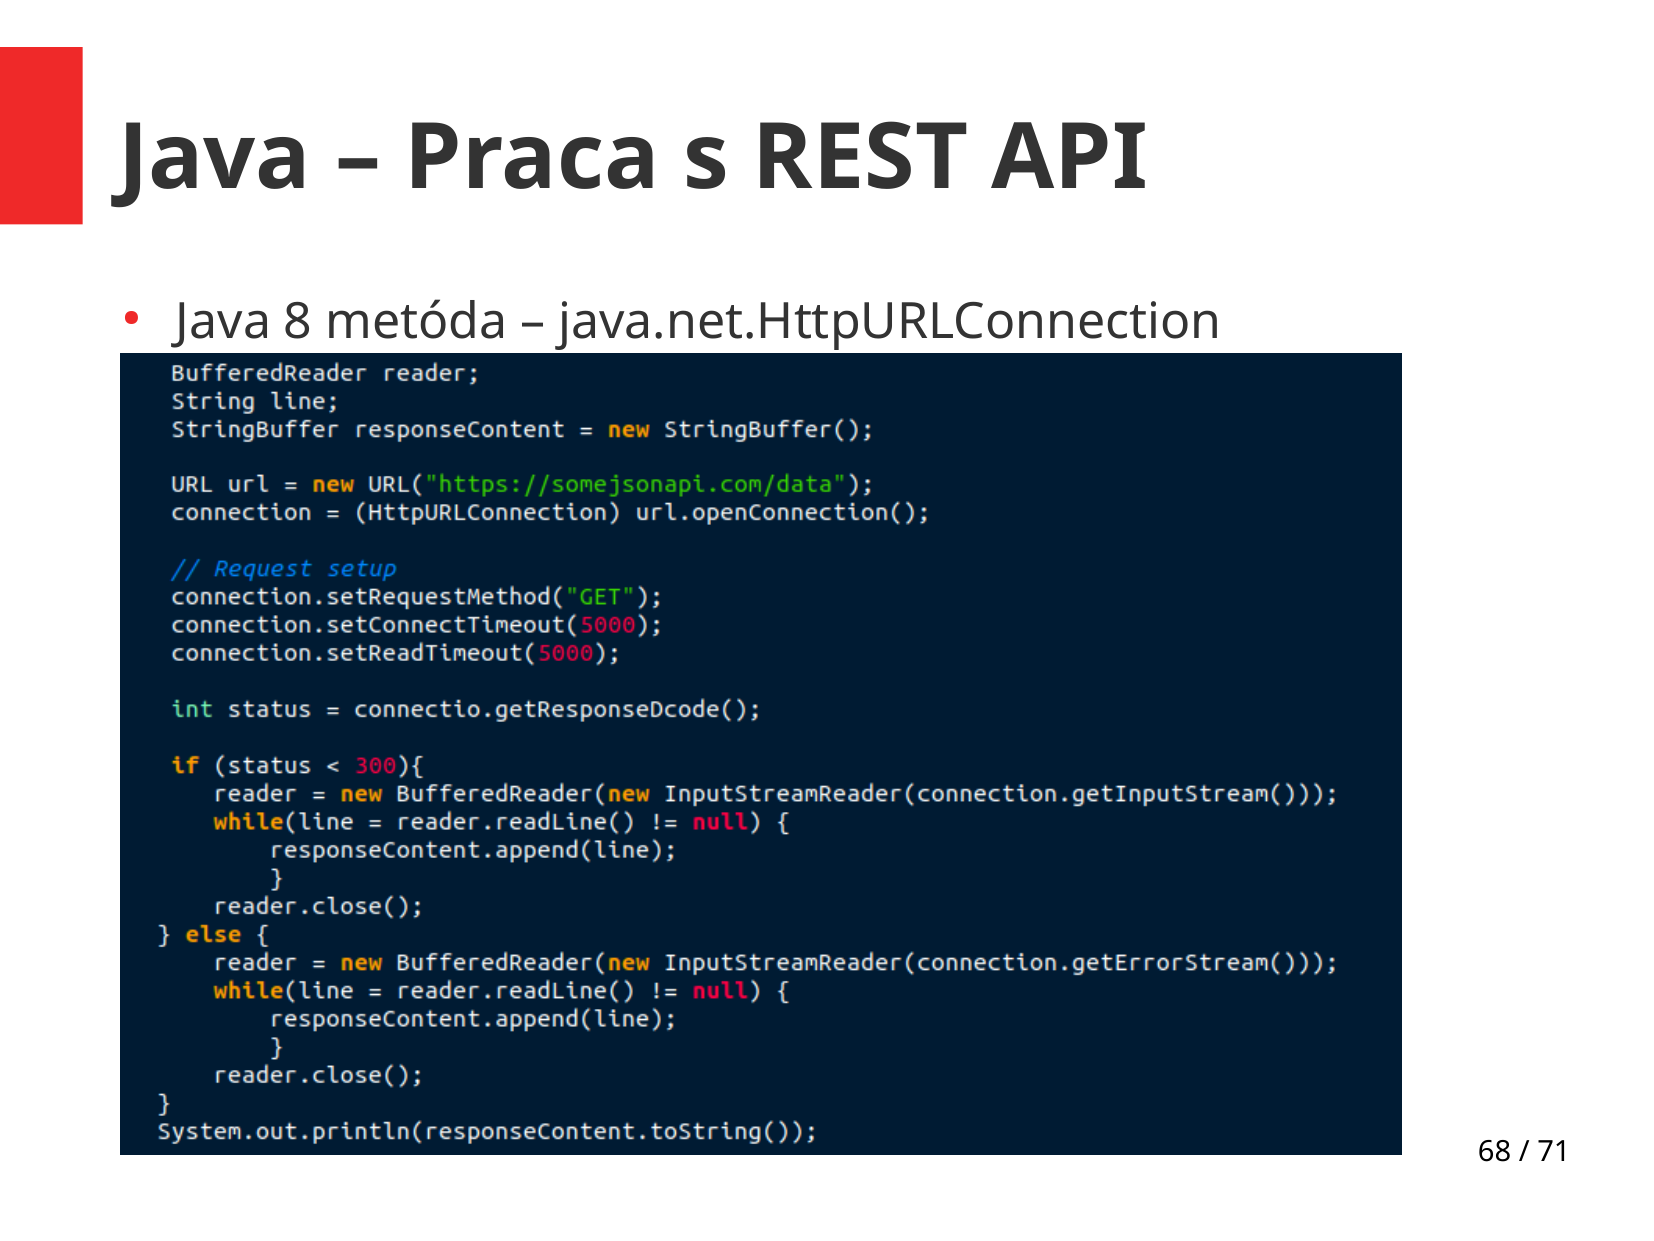

# Java – Praca s REST API
Java 8 metóda – java.net.HttpURLConnection
68